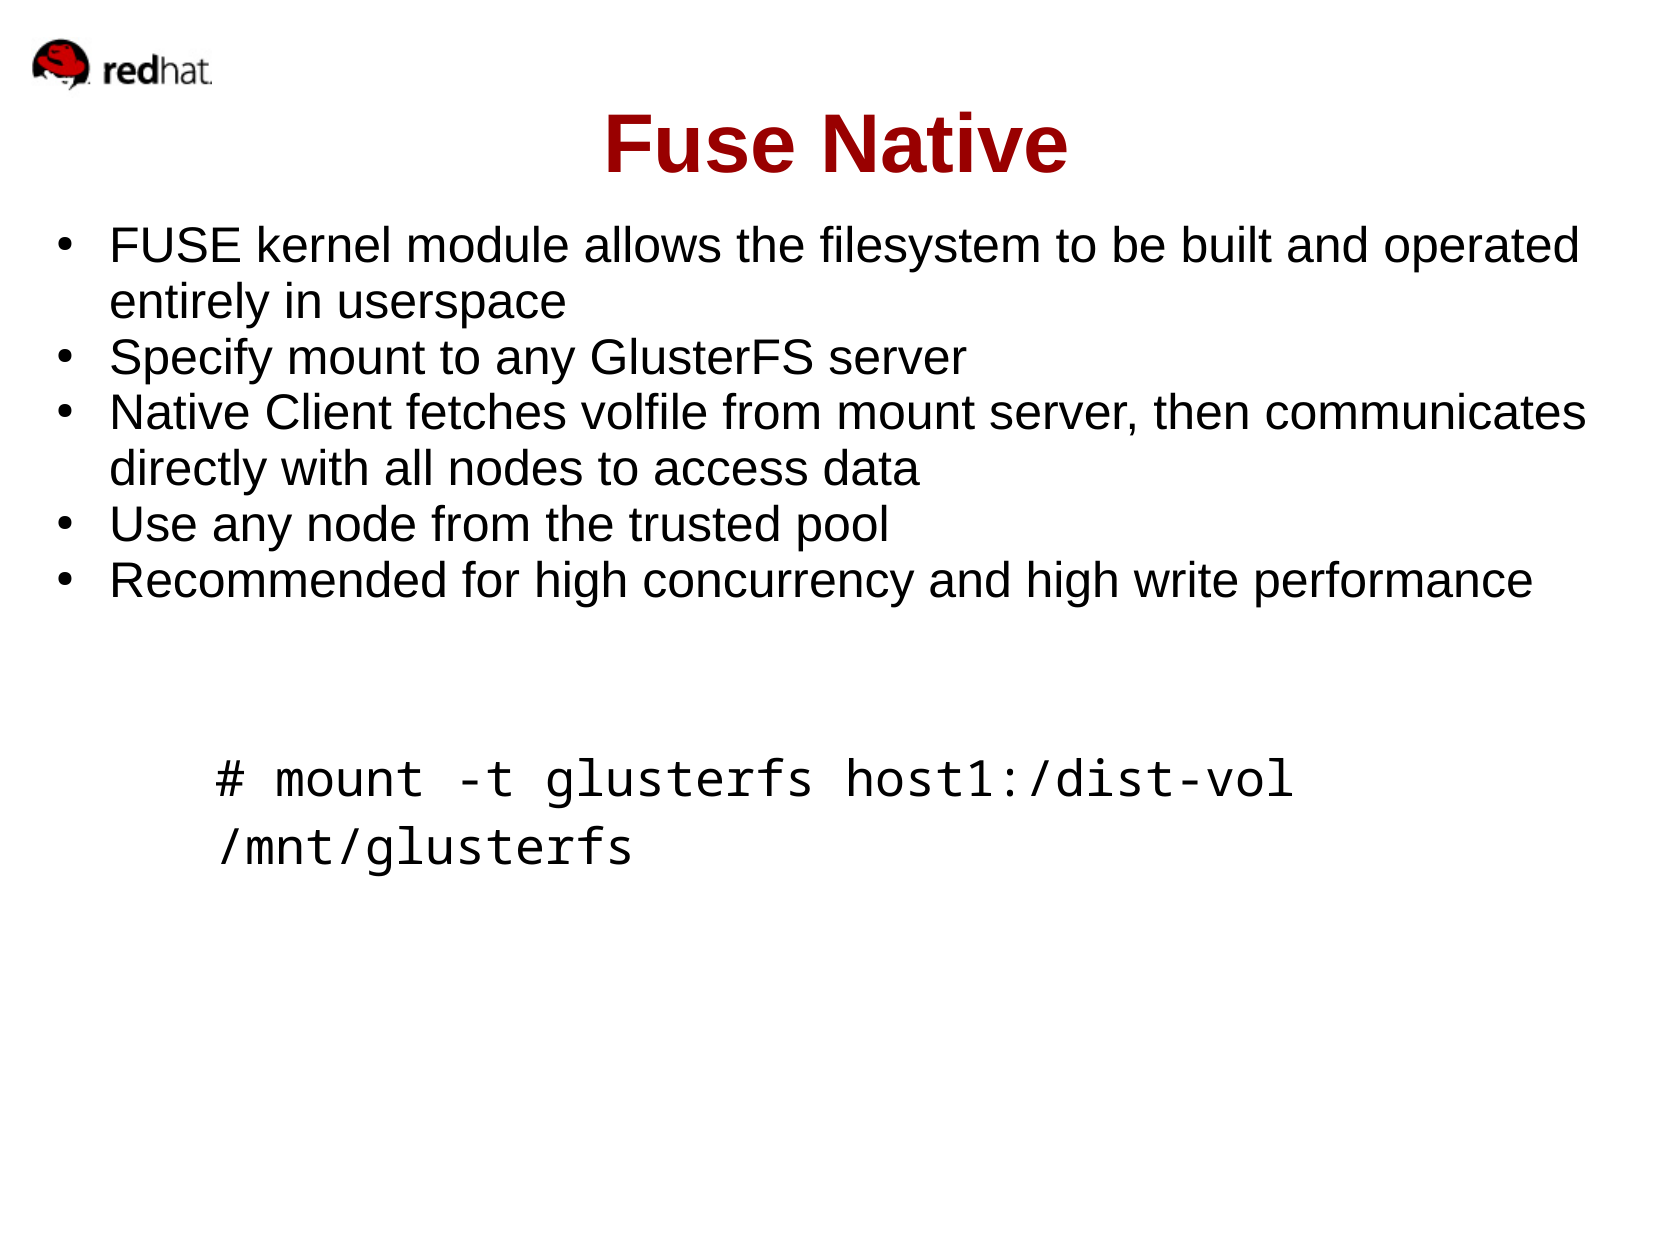

Fuse Native
FUSE kernel module allows the filesystem to be built and operated entirely in userspace
Specify mount to any GlusterFS server
Native Client fetches volfile from mount server, then communicates directly with all nodes to access data
Use any node from the trusted pool
Recommended for high concurrency and high write performance
# mount -t glusterfs host1:/dist-vol /mnt/glusterfs